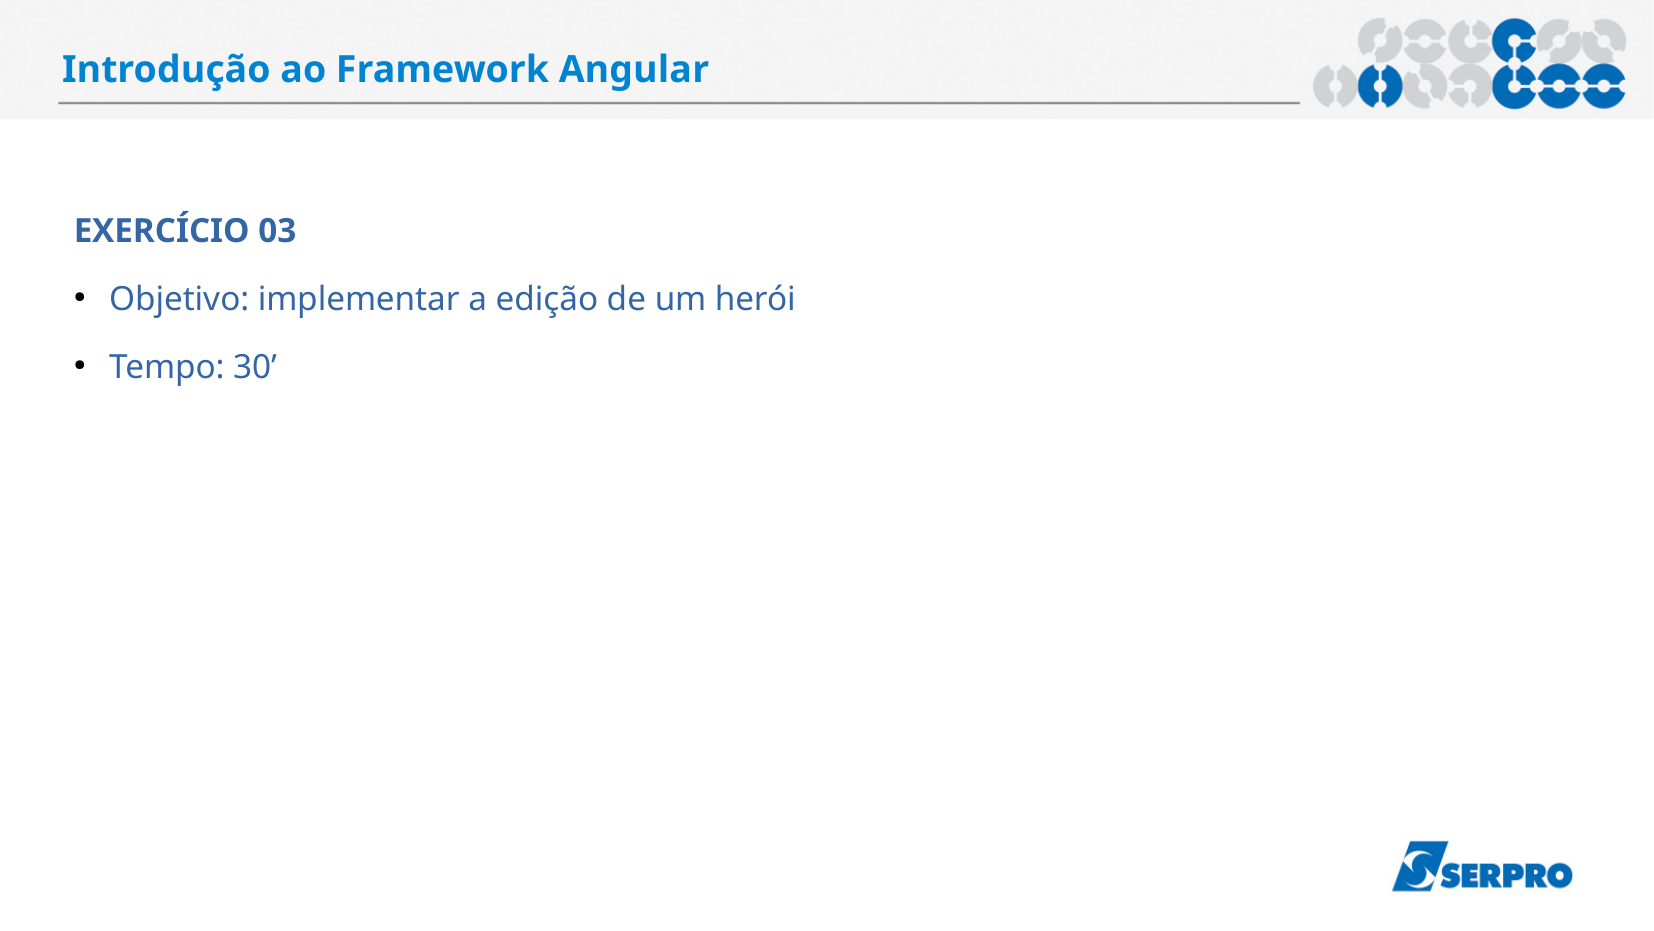

Introdução ao Framework Angular
EXERCÍCIO 03
Objetivo: implementar a edição de um herói
Tempo: 30’